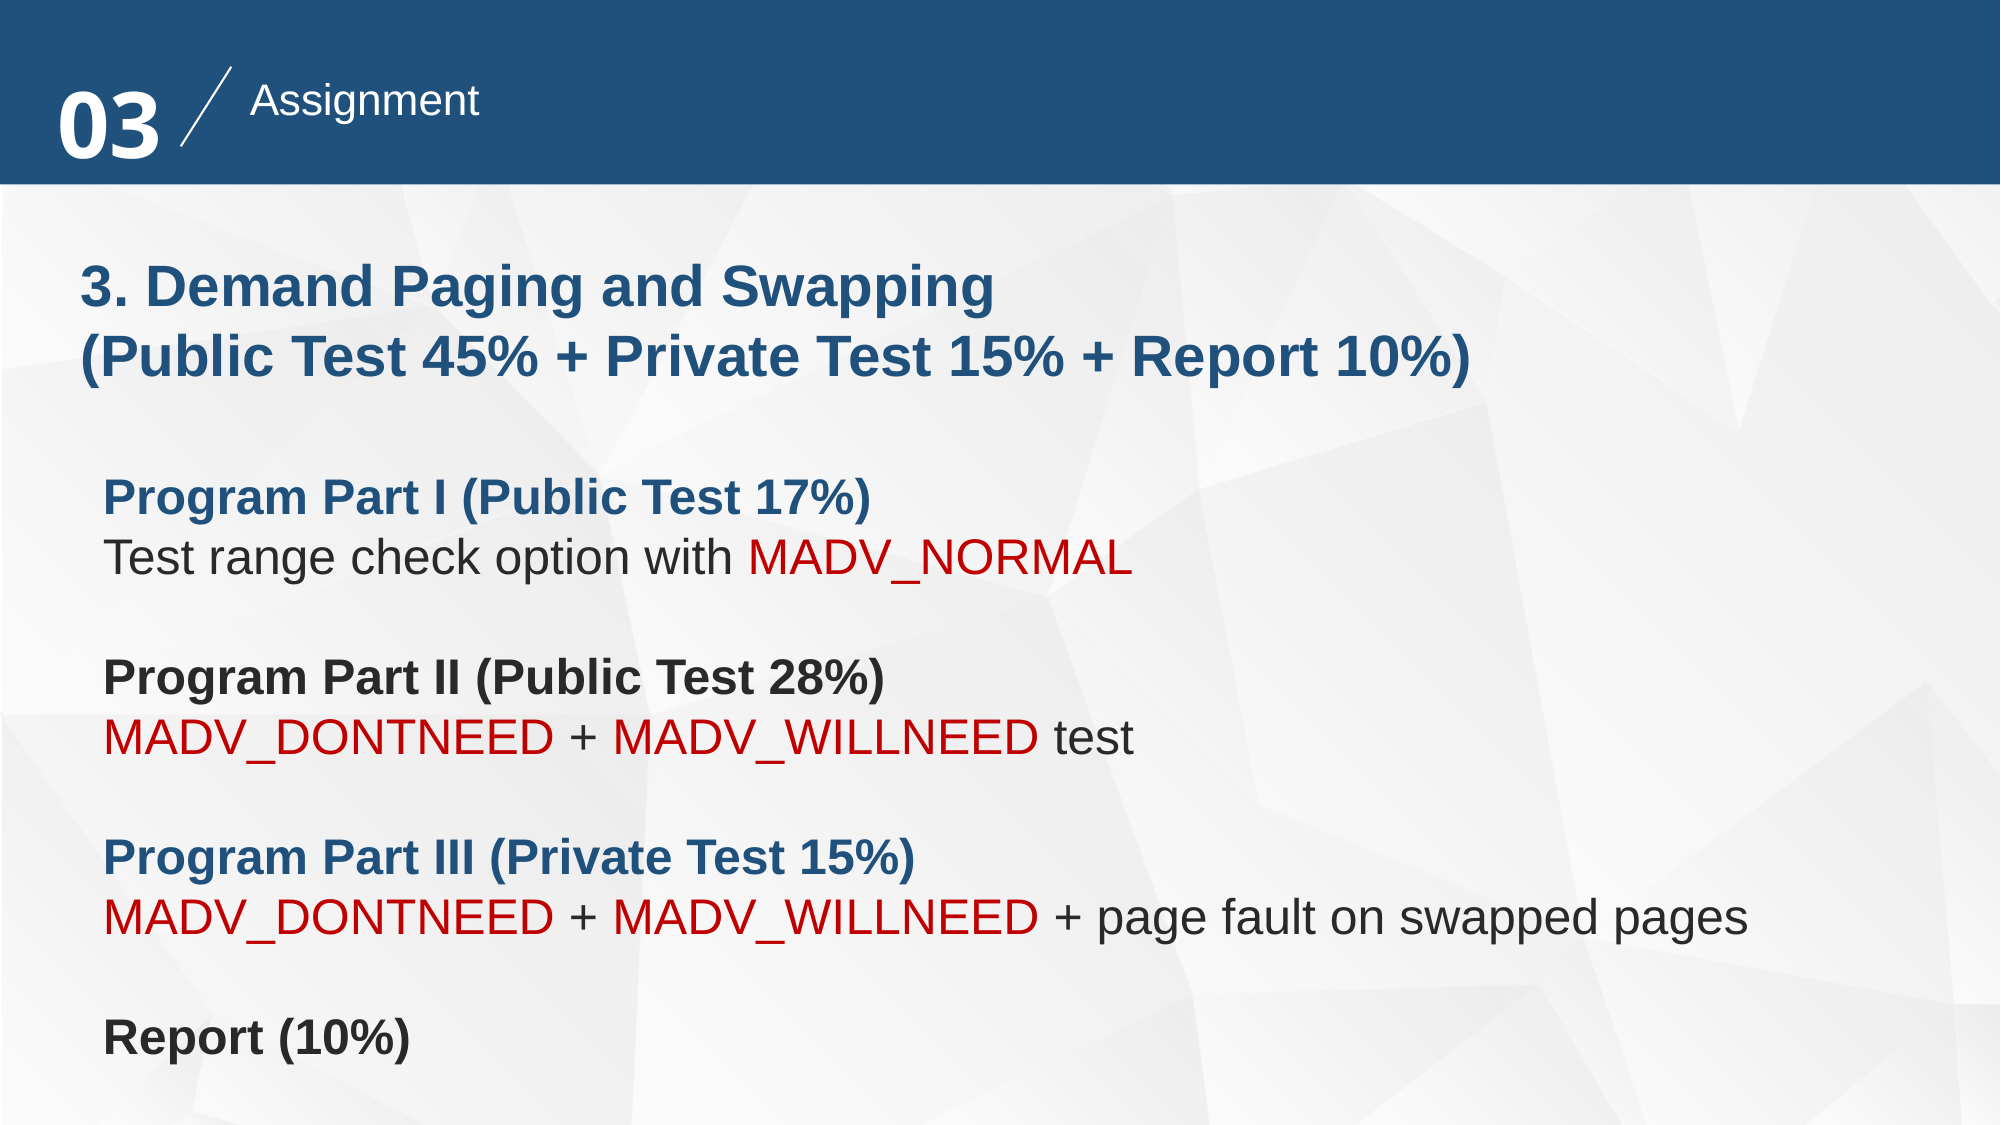

03
# Assignment
3. Demand Paging and Swapping
(Public Test 45% + Private Test 15% + Report 10%)
Program Part I (Public Test 17%)
Test range check option with MADV_NORMAL
Program Part II (Public Test 28%)
MADV_DONTNEED + MADV_WILLNEED test
Program Part III (Private Test 15%)
MADV_DONTNEED + MADV_WILLNEED + page fault on swapped pages
Report (10%)